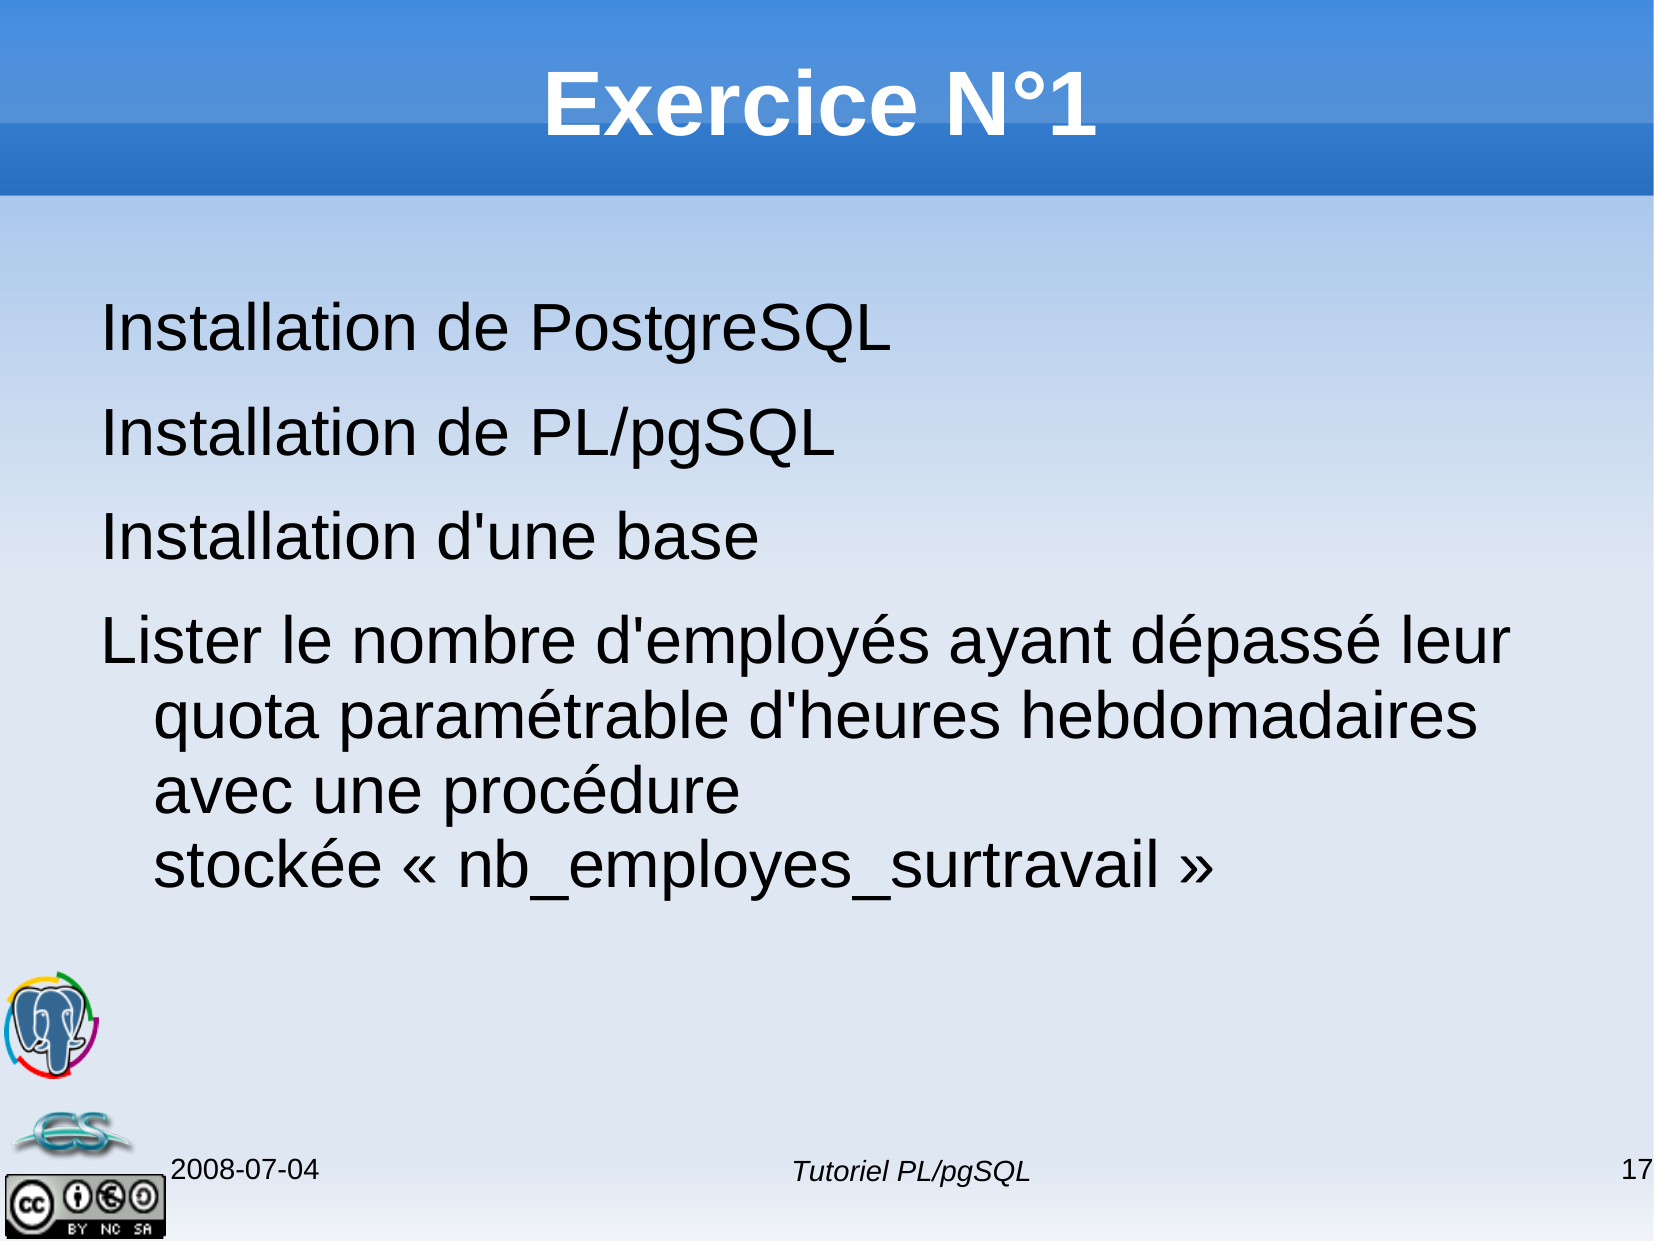

# Exercice N°1
Installation de PostgreSQL
Installation de PL/pgSQL
Installation d'une base
Lister le nombre d'employés ayant dépassé leur quota paramétrable d'heures hebdomadaires avec une procédure stockée « nb_employes_surtravail »
2008-07-04
17
Tutoriel PL/pgSQL